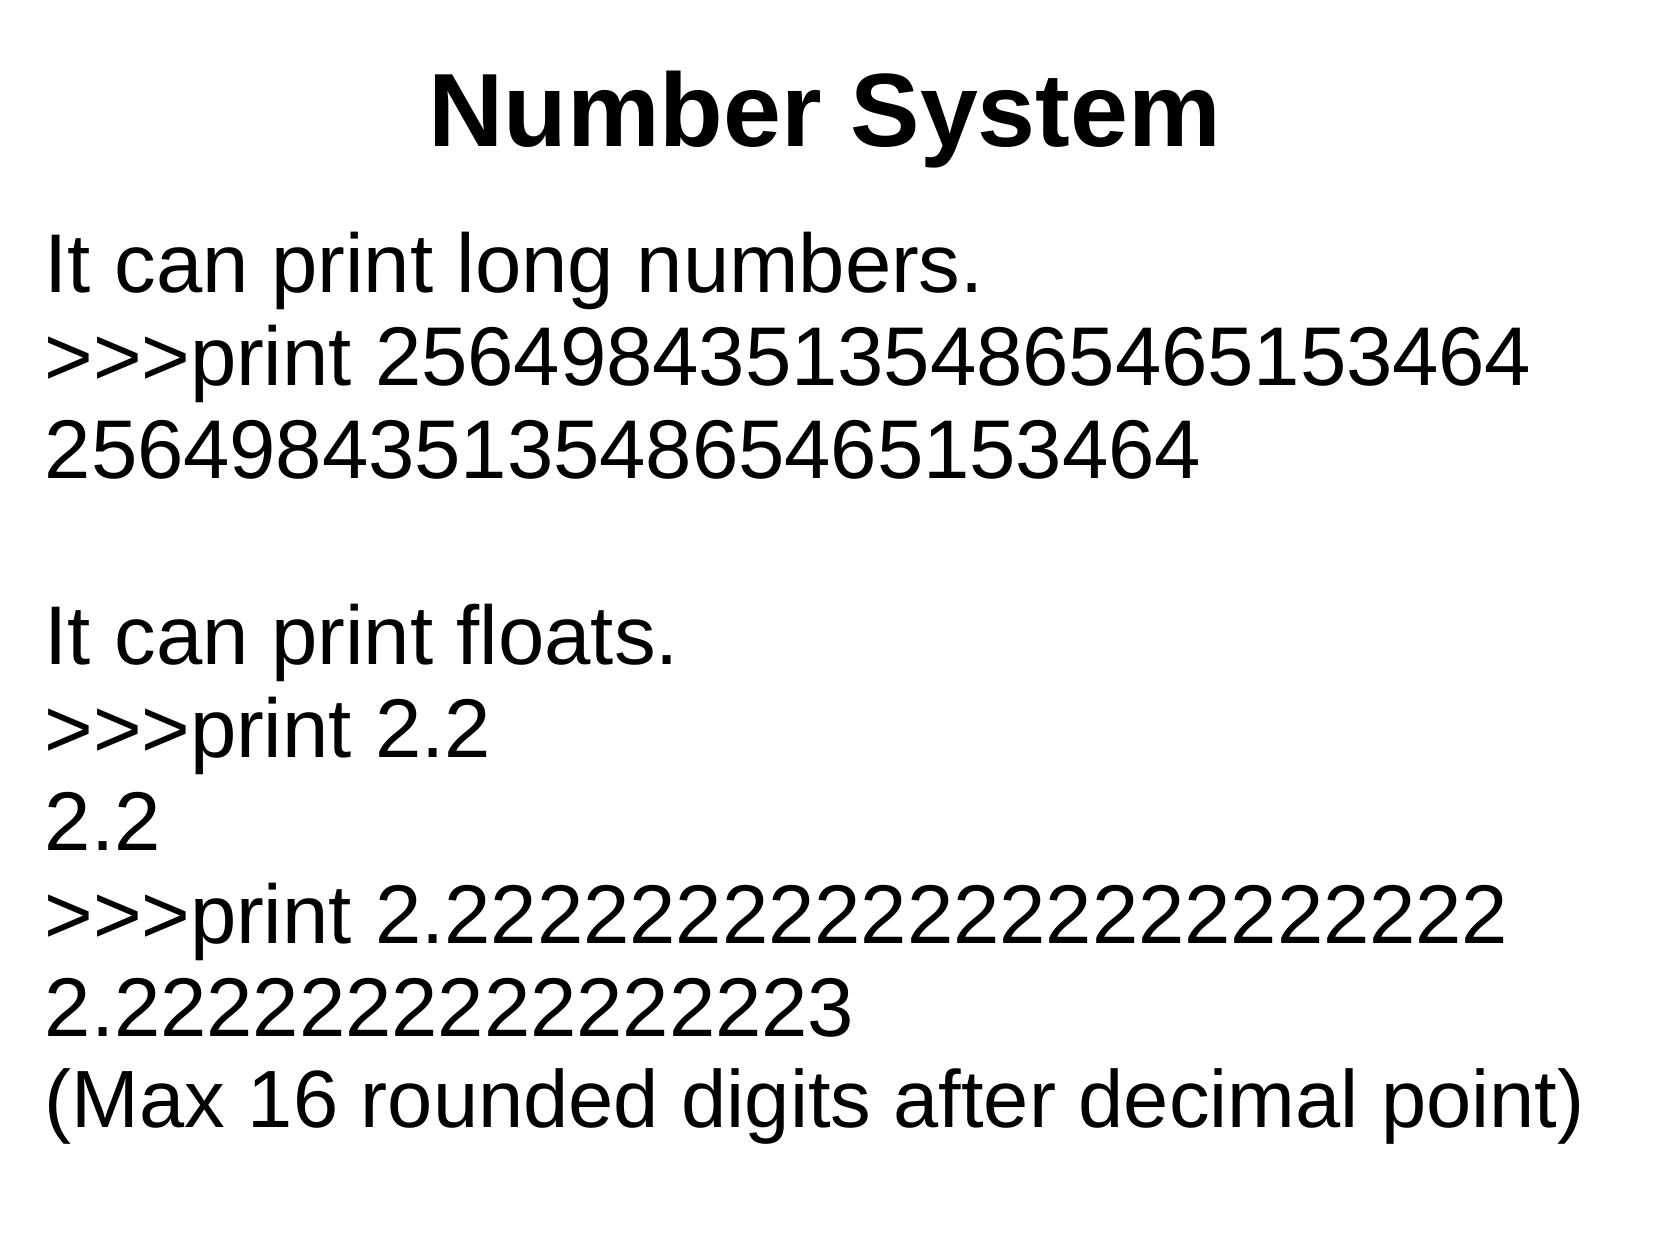

Number System
It can print long numbers.
>>>print 2564984351354865465153464
2564984351354865465153464
It can print floats.
>>>print 2.2
2.2
>>>print 2.22222222222222222222222
2.2222222222222223
(Max 16 rounded digits after decimal point)